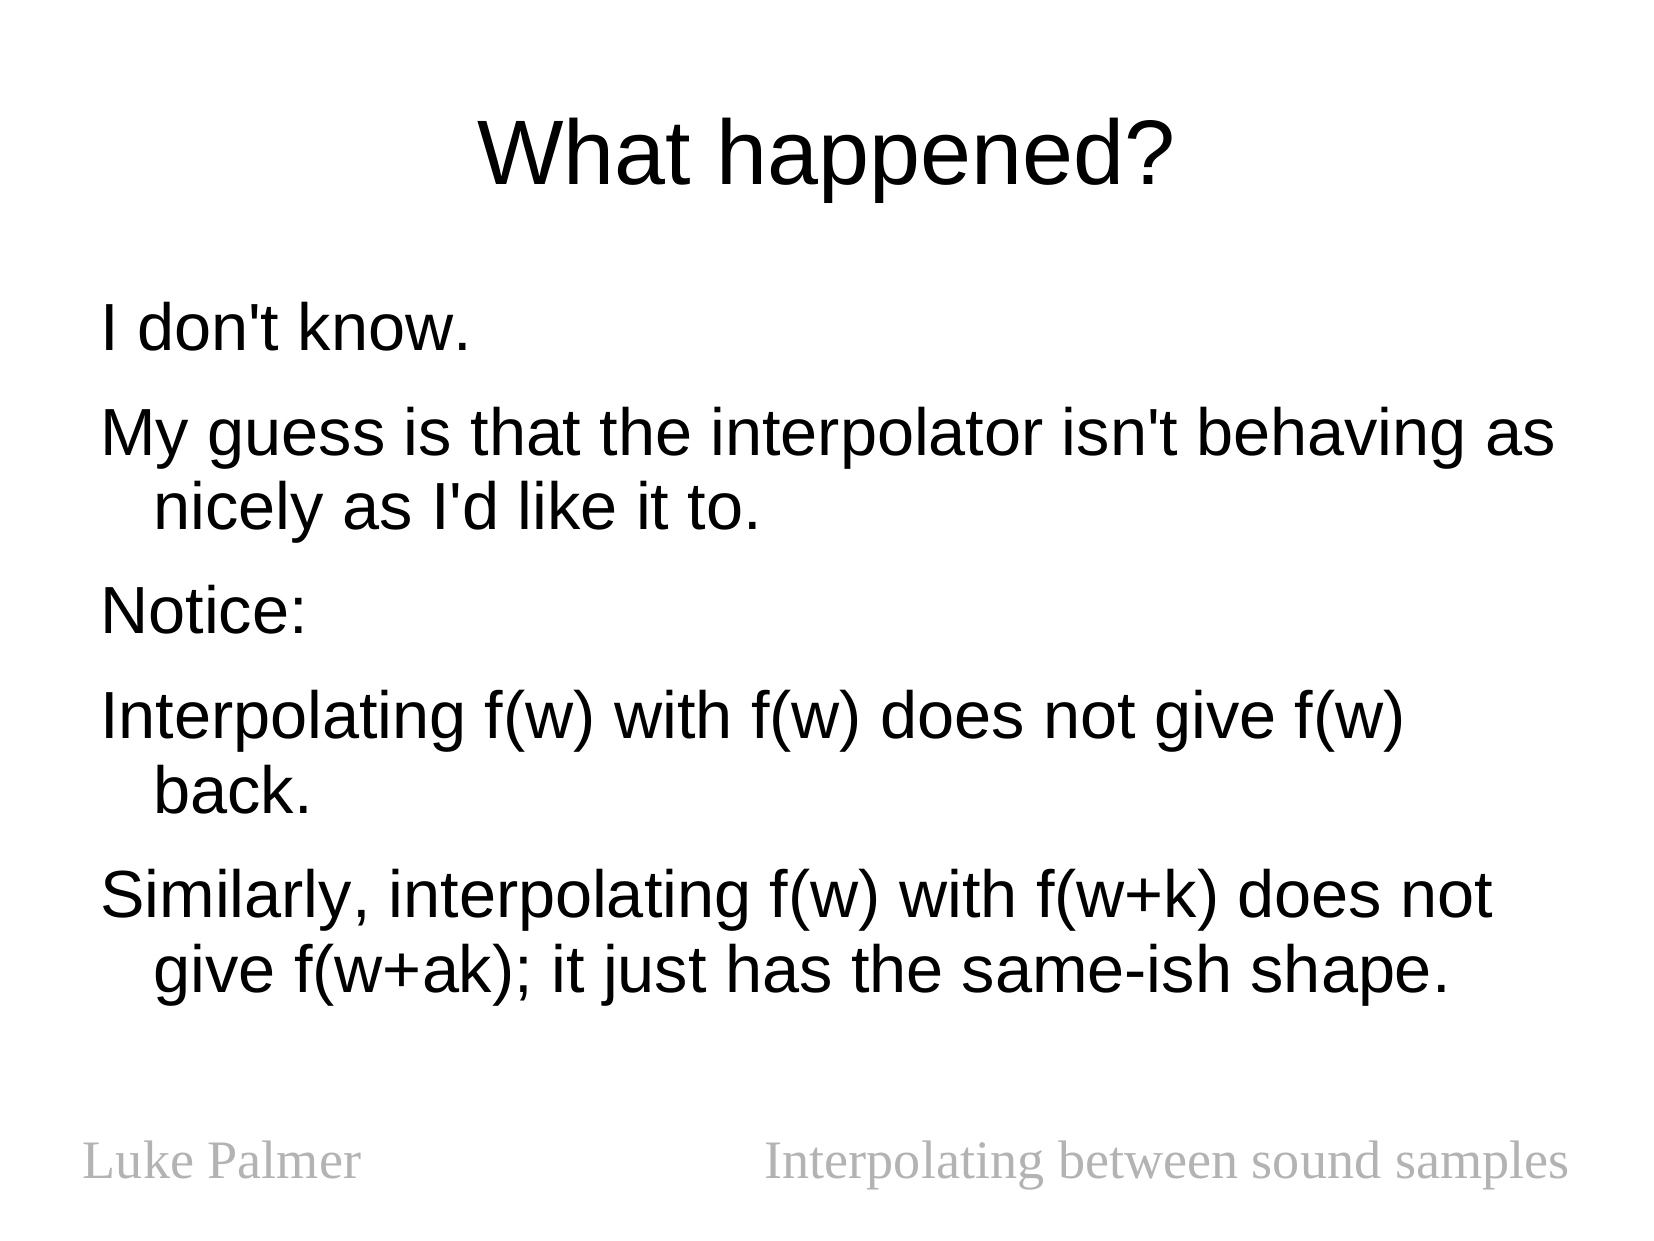

# What happened?
I don't know.
My guess is that the interpolator isn't behaving as nicely as I'd like it to.
Notice:
Interpolating f(w) with f(w) does not give f(w) back.
Similarly, interpolating f(w) with f(w+k) does not give f(w+ak); it just has the same-ish shape.